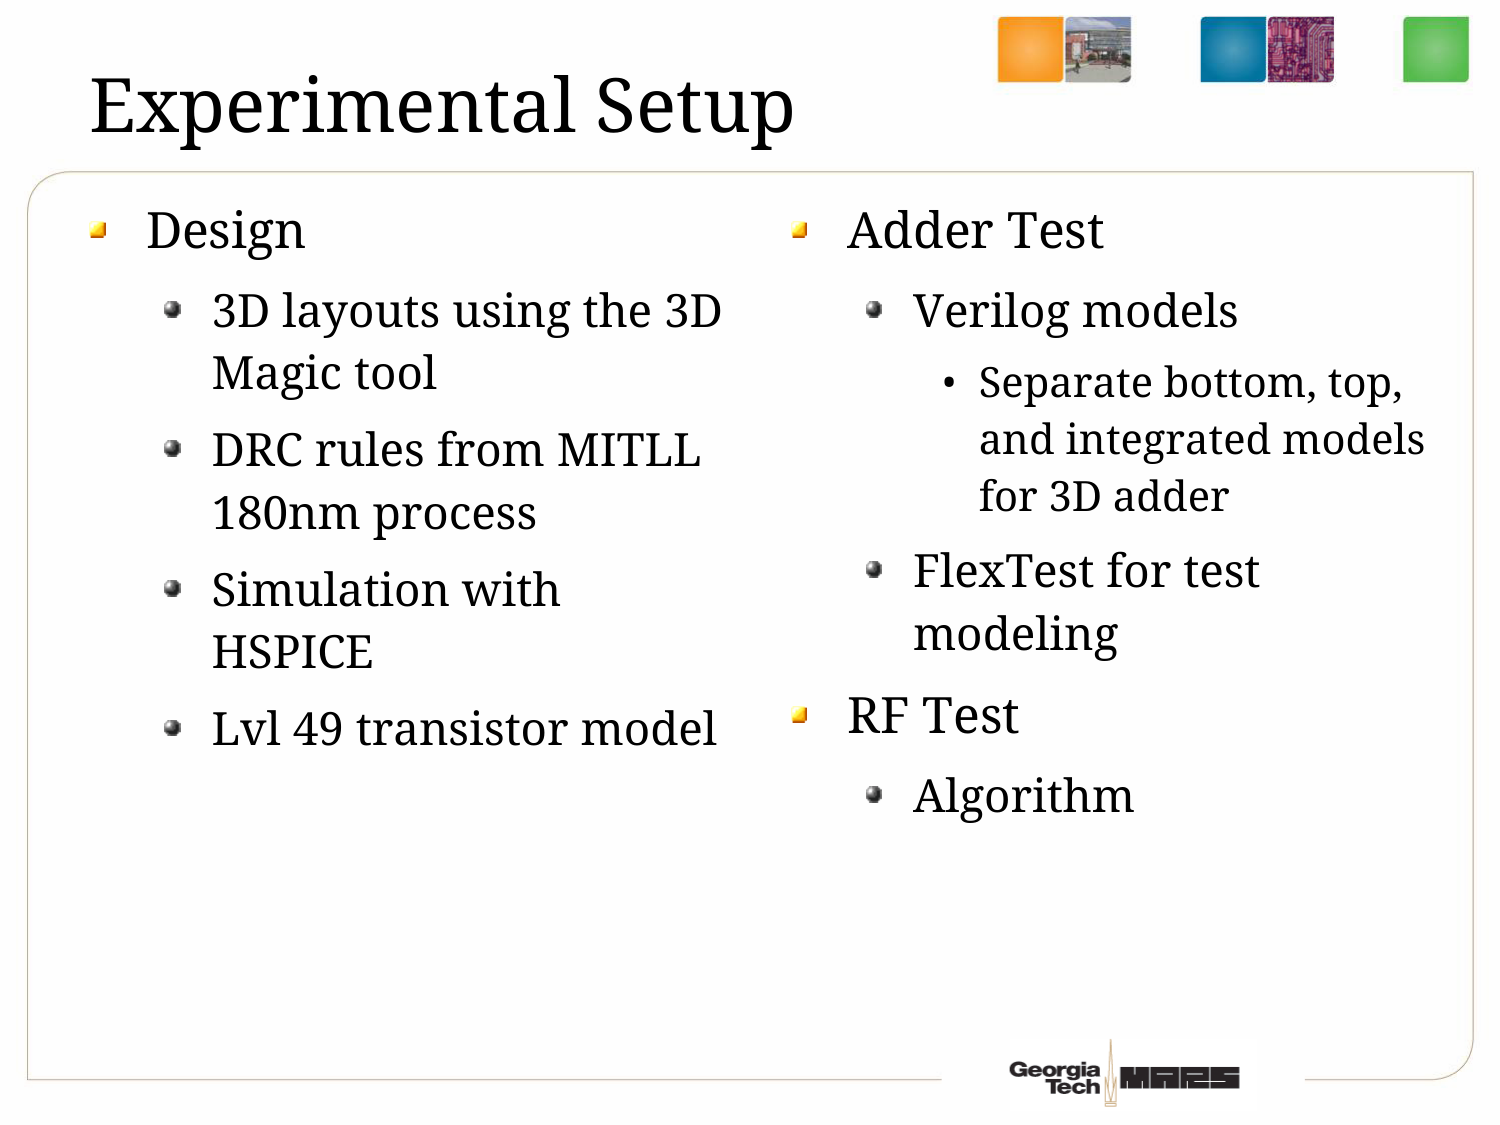

# Experimental Setup
Design
3D layouts using the 3D Magic tool
DRC rules from MITLL 180nm process
Simulation with HSPICE
Lvl 49 transistor model
Adder Test
Verilog models
Separate bottom, top, and integrated models for 3D adder
FlexTest for test modeling
RF Test
Algorithm